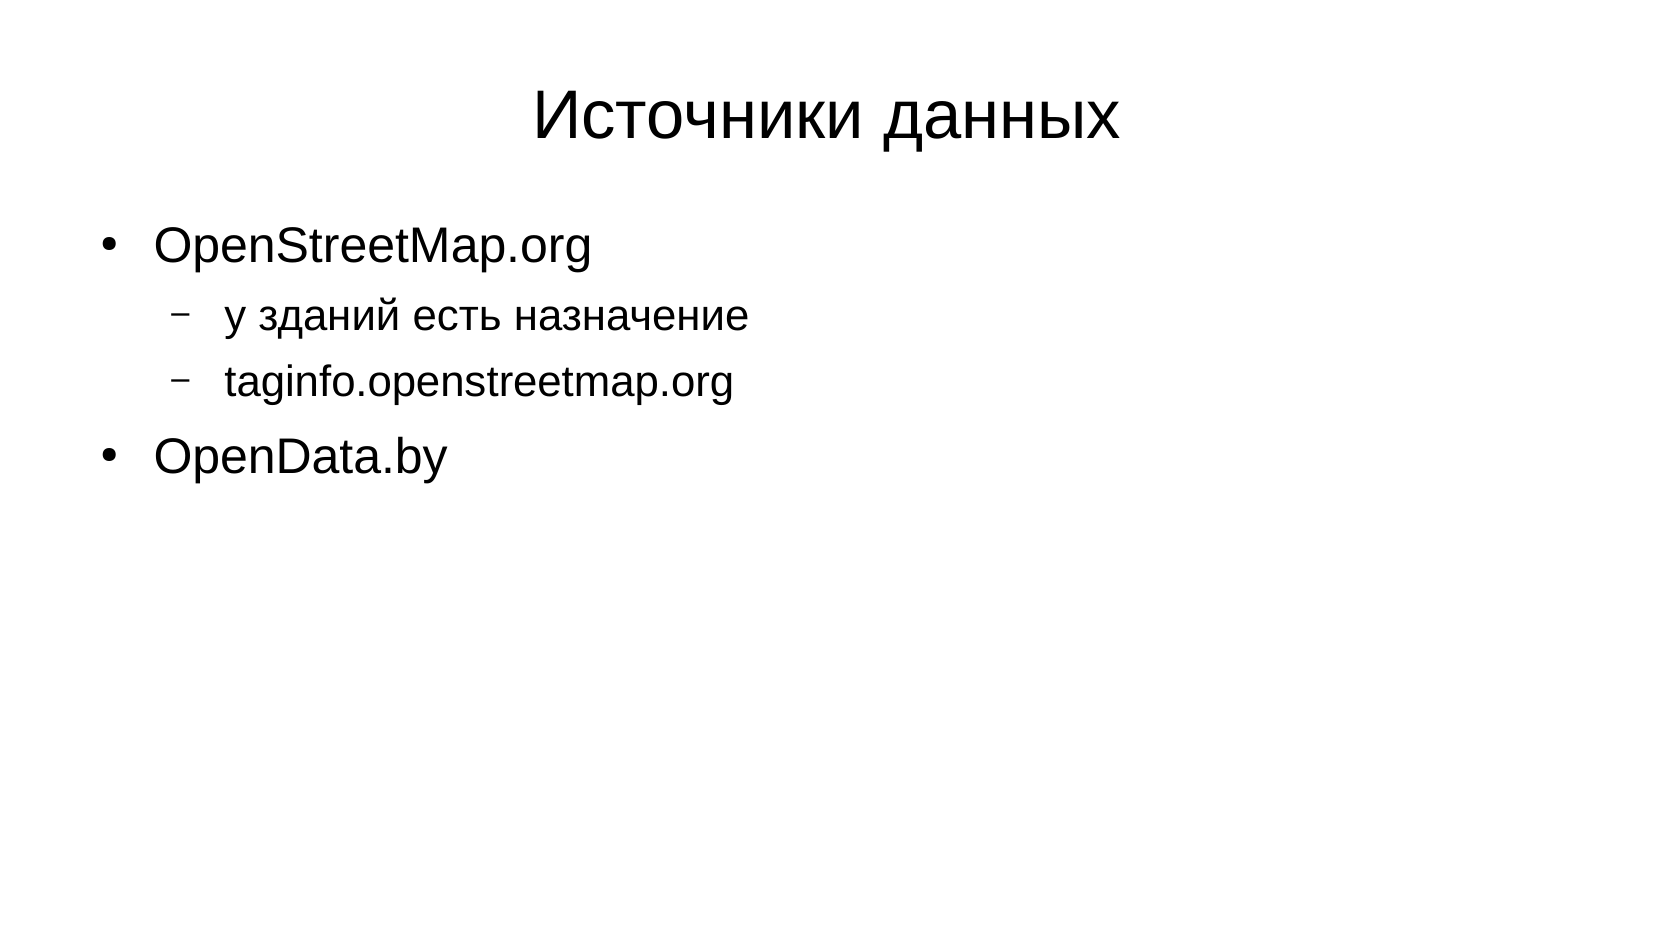

# Источники данных
OpenStreetMap.org
у зданий есть назначение
taginfo.openstreetmap.org
OpenData.by